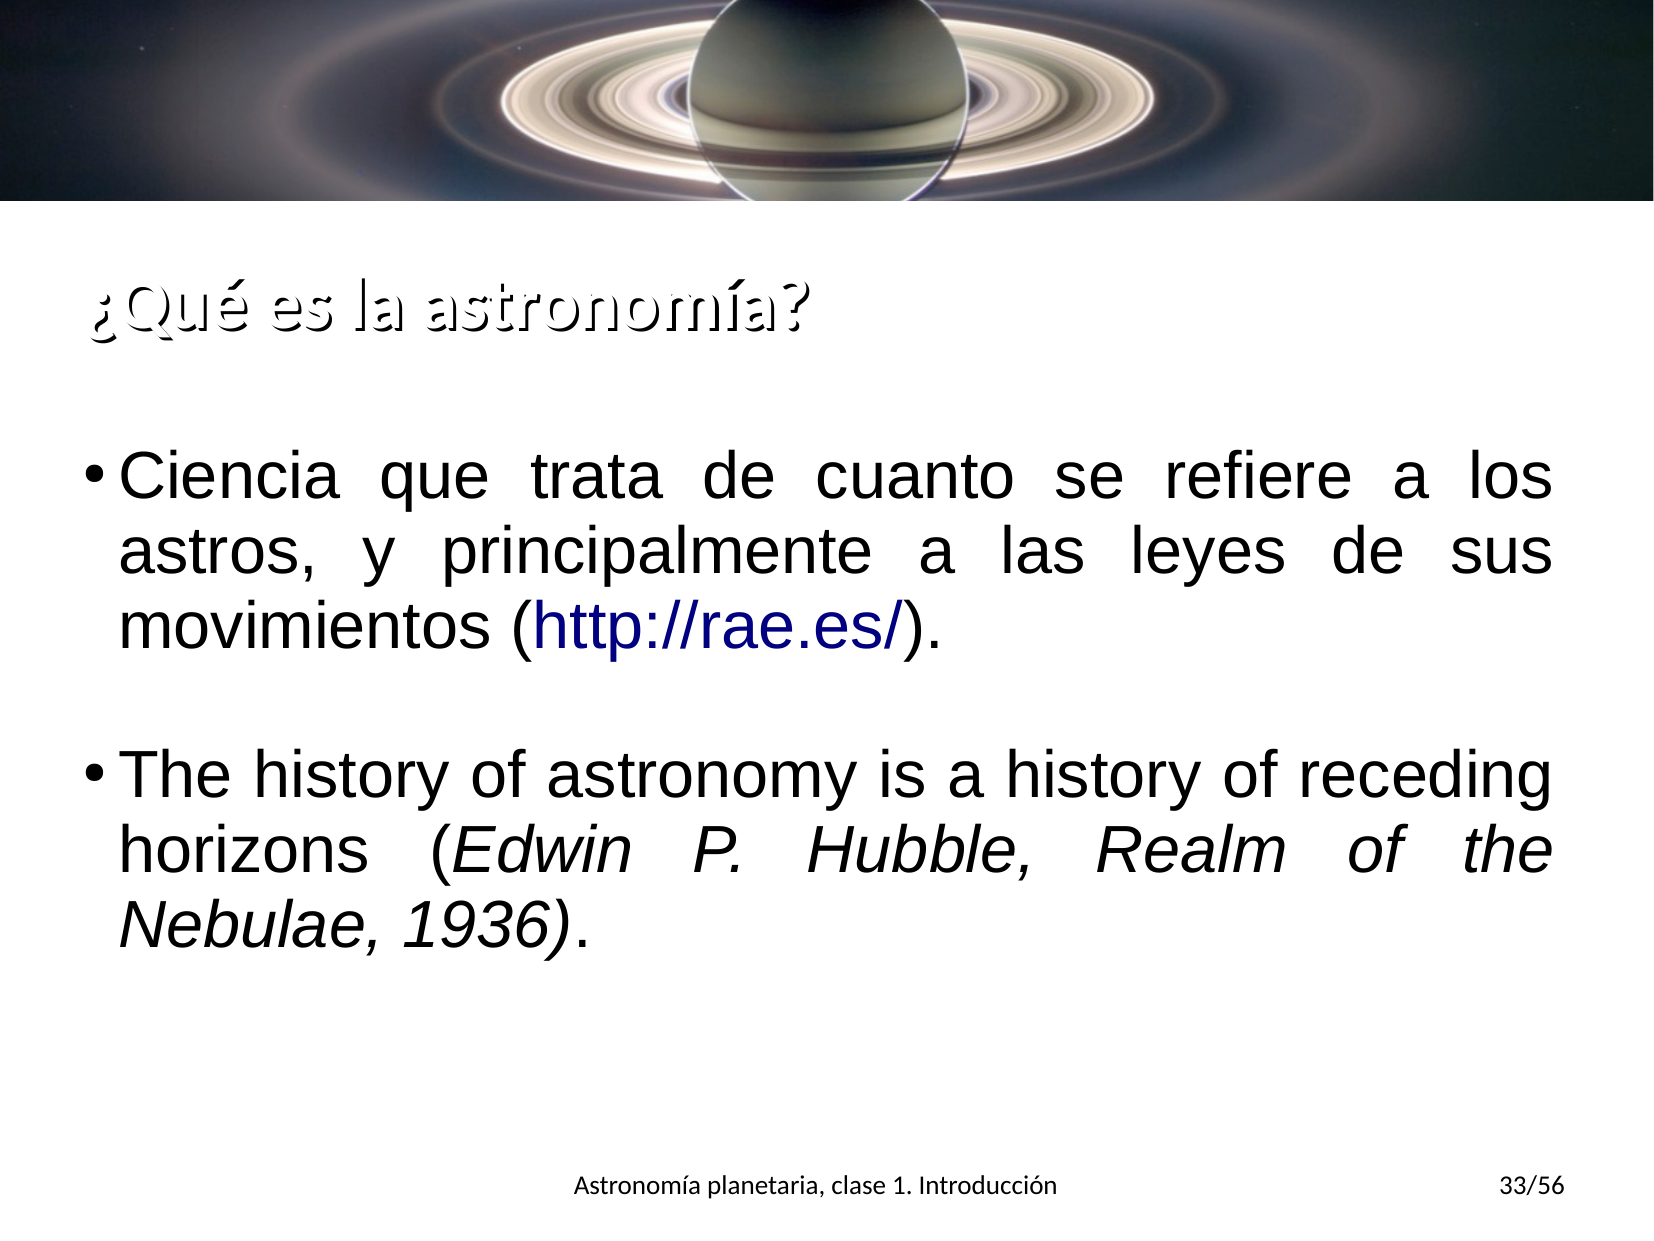

# ¿Qué es la astronomía?
Ciencia que trata de cuanto se refiere a los astros, y principalmente a las leyes de sus movimientos (http://rae.es/).
The history of astronomy is a history of receding horizons (Edwin P. Hubble, Realm of the Nebulae, 1936).
Astronomía planetaria, clase 1. Introducción
33